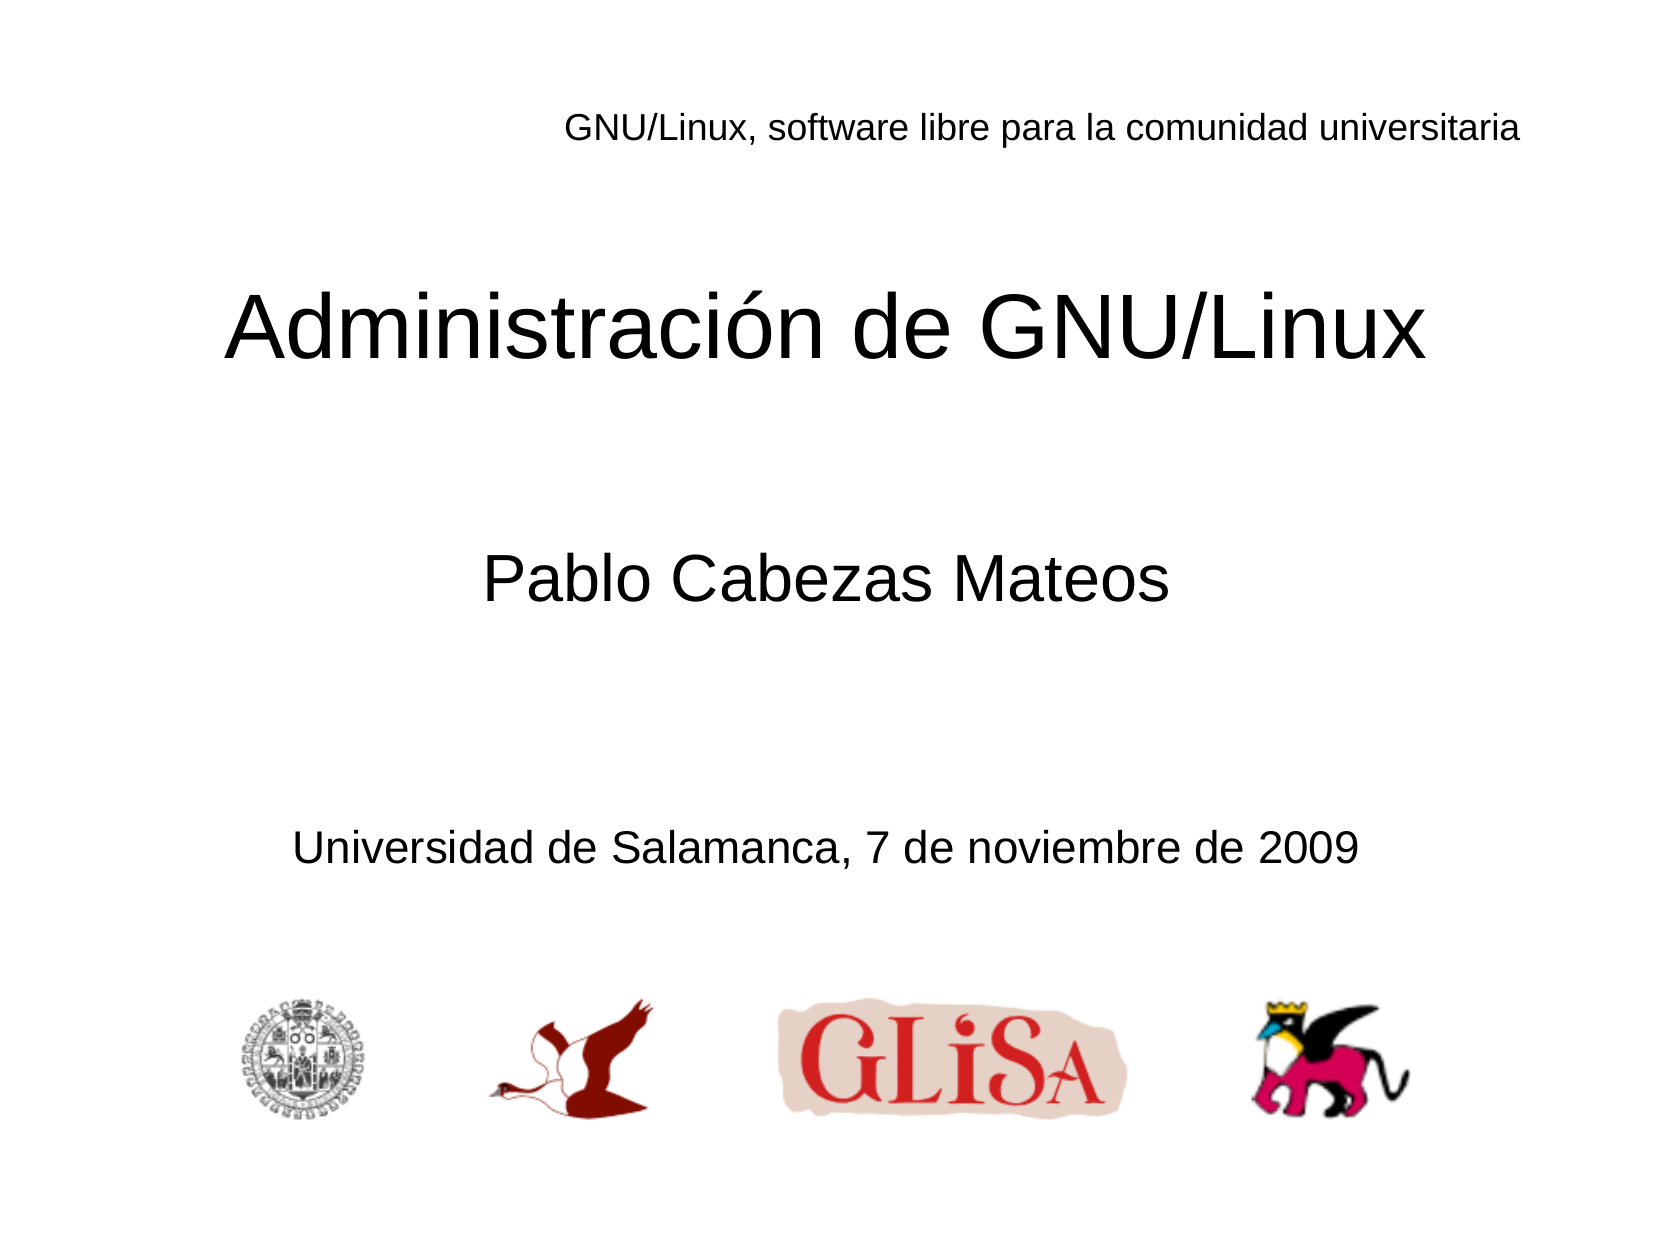

GNU/Linux, software libre para la comunidad universitaria
Administración de GNU/Linux
Pablo Cabezas Mateos
Universidad de Salamanca, 7 de noviembre de 2009